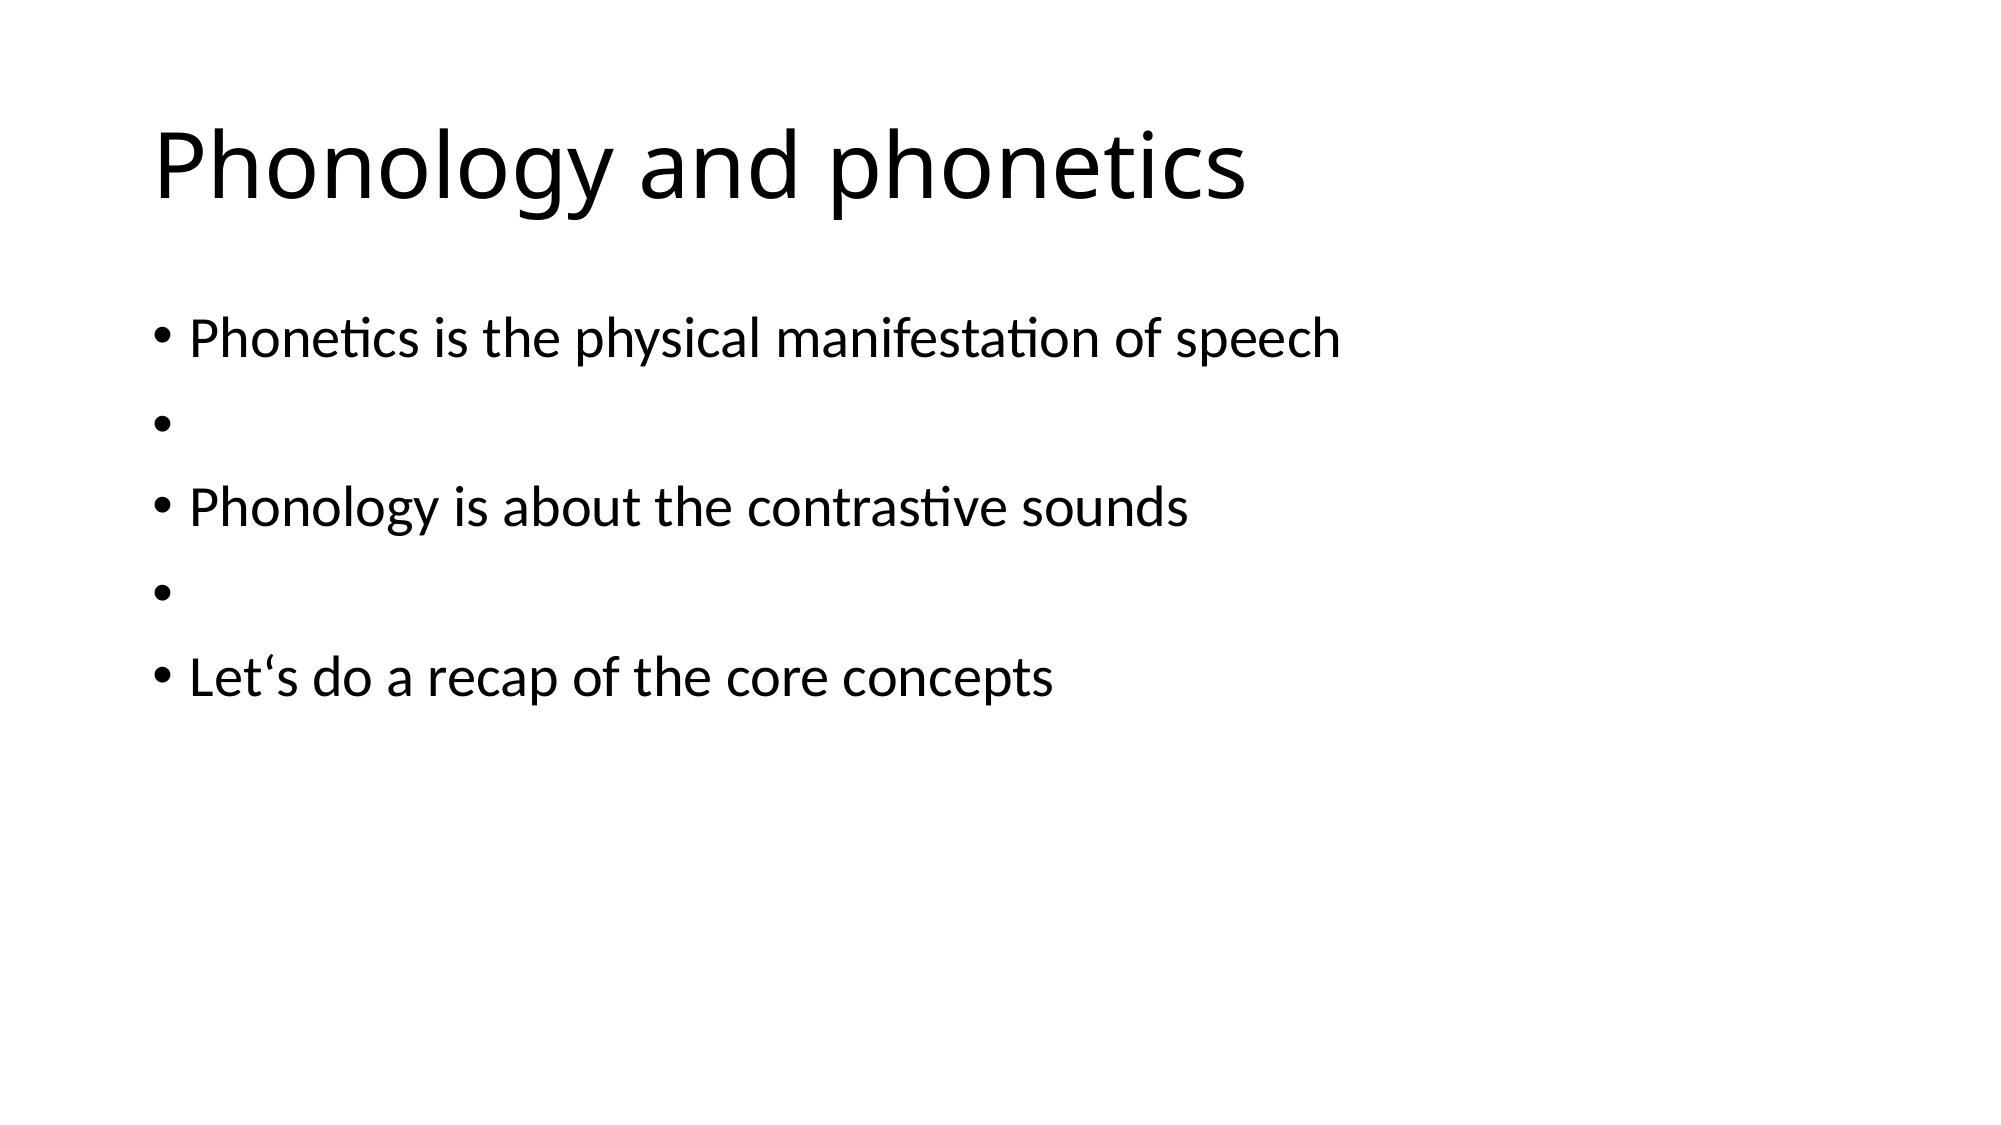

# Phonology and phonetics
Phonetics is the physical manifestation of speech
Phonology is about the contrastive sounds
Let‘s do a recap of the core concepts